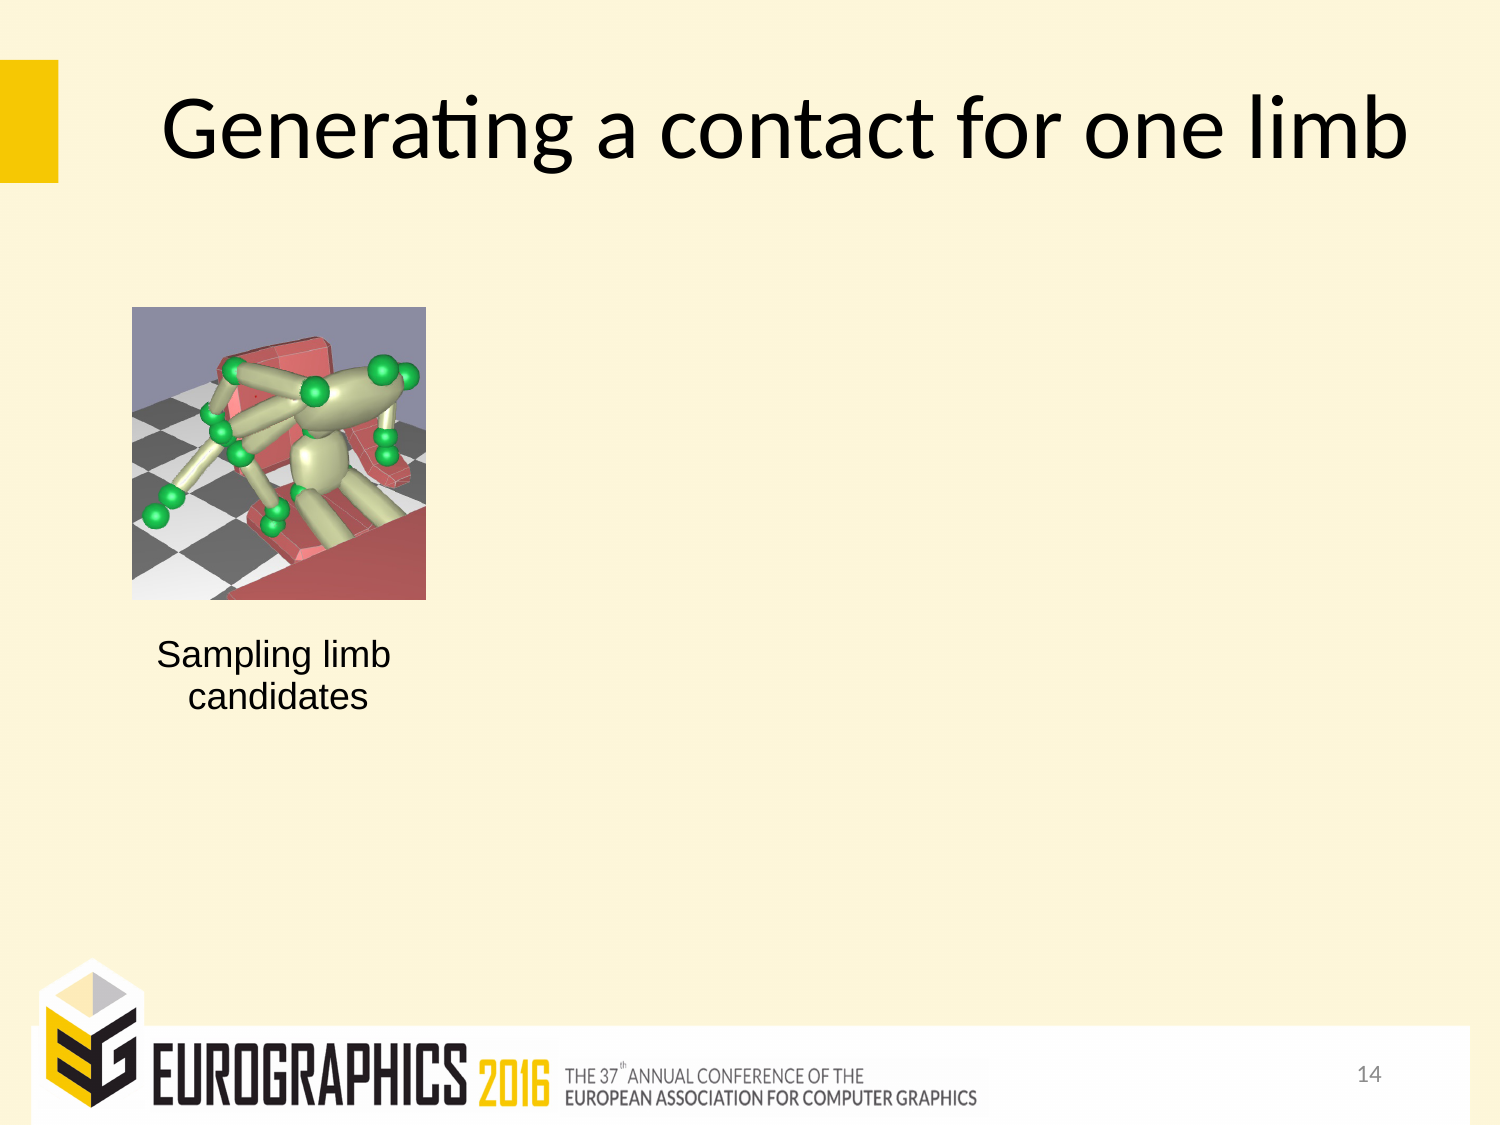

# Generating a contact for one limb
Sampling limb
 candidates